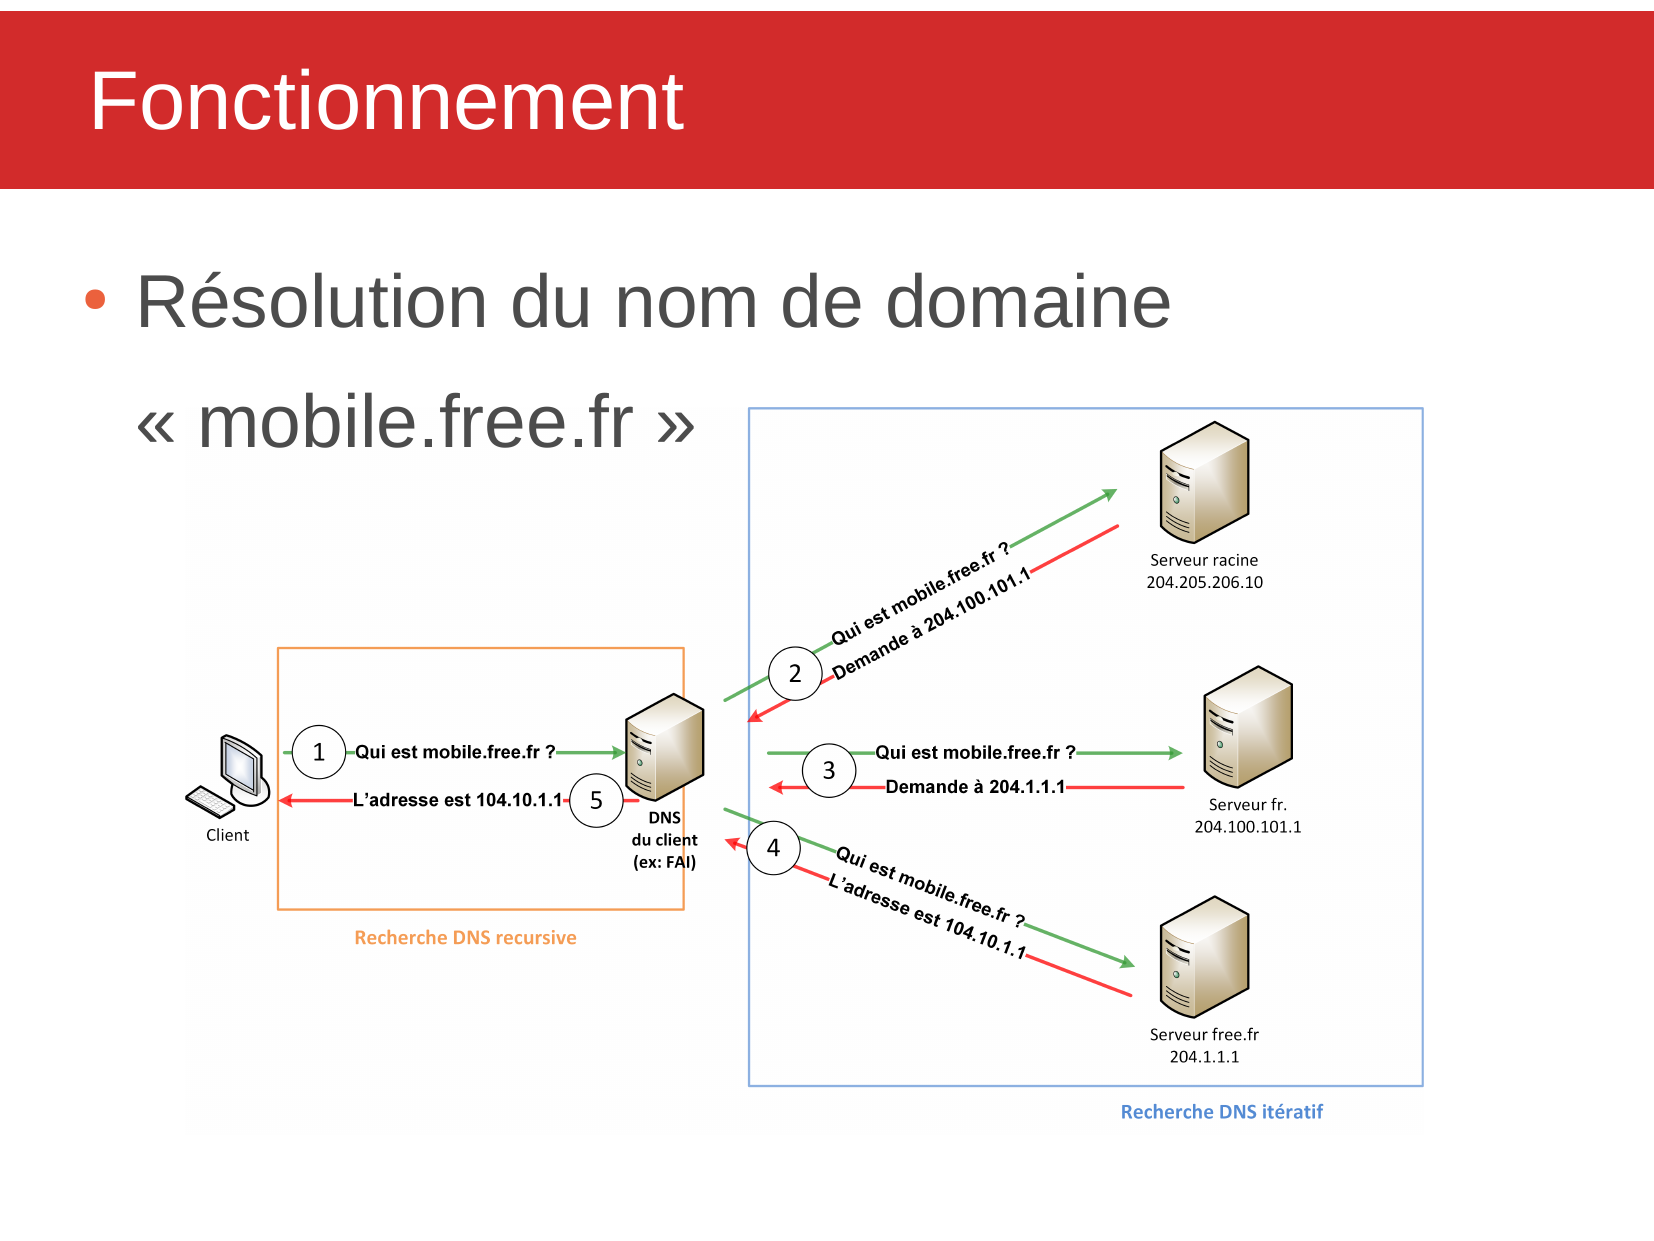

# Fonctionnement
Résolution du nom de domaine
« mobile.free.fr »